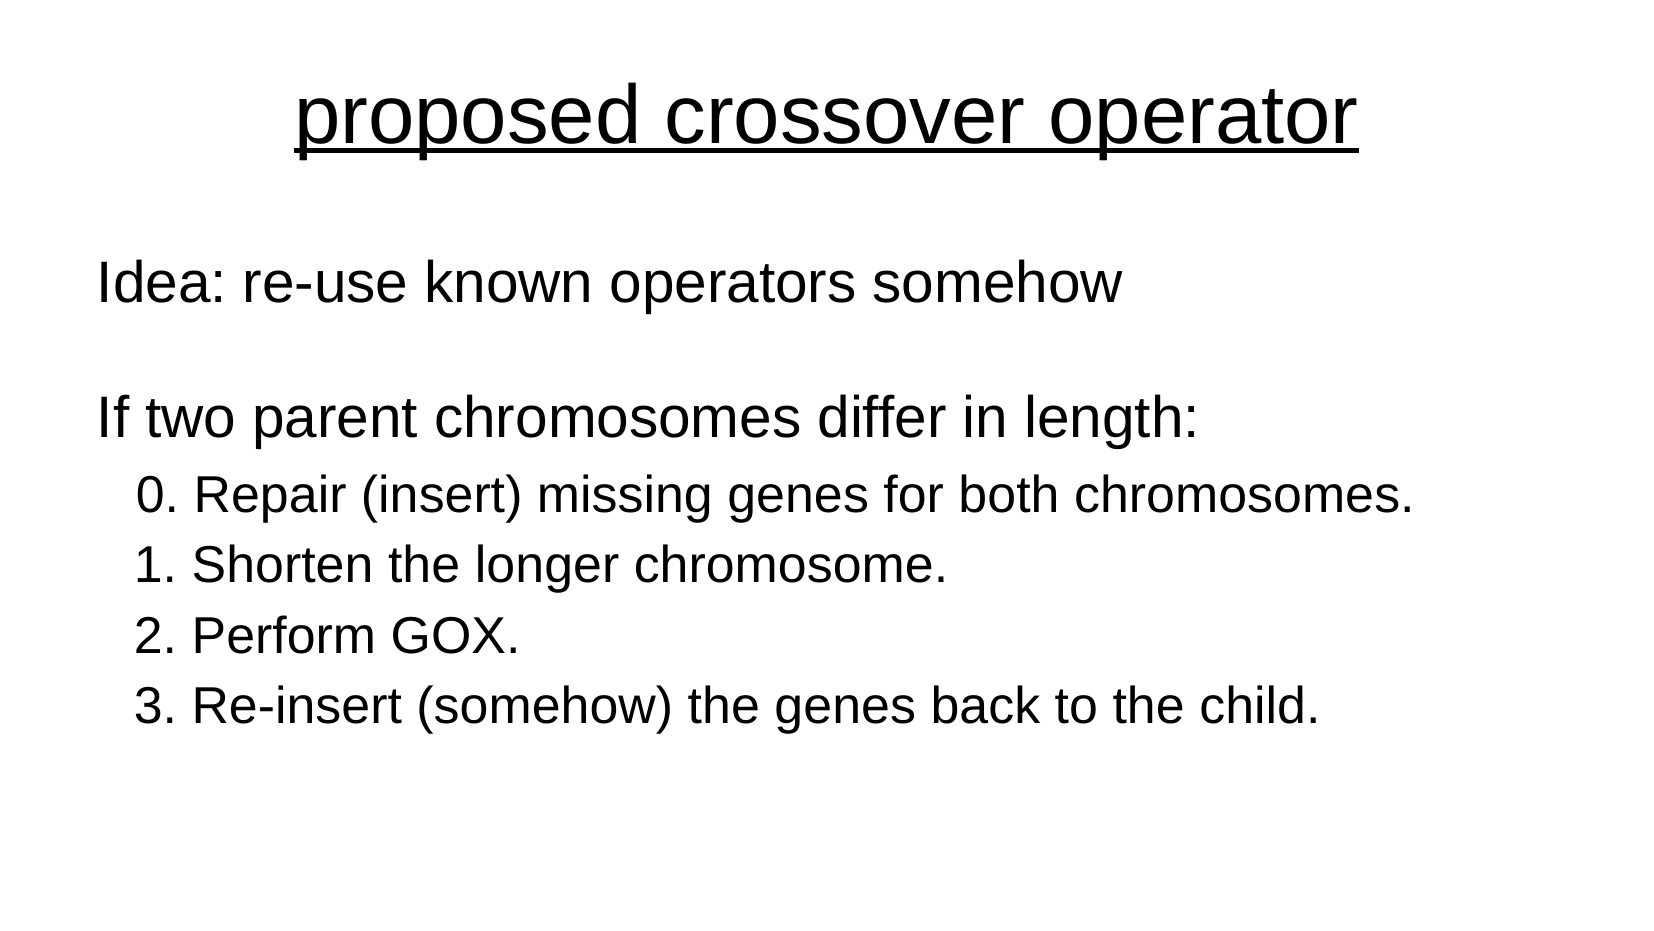

# proposed crossover operator
Idea: re-use known operators somehow
If two parent chromosomes differ in length:
 	0. Repair (insert) missing genes for both chromosomes.
1. Shorten the longer chromosome.
2. Perform GOX.
3. Re-insert (somehow) the genes back to the child.